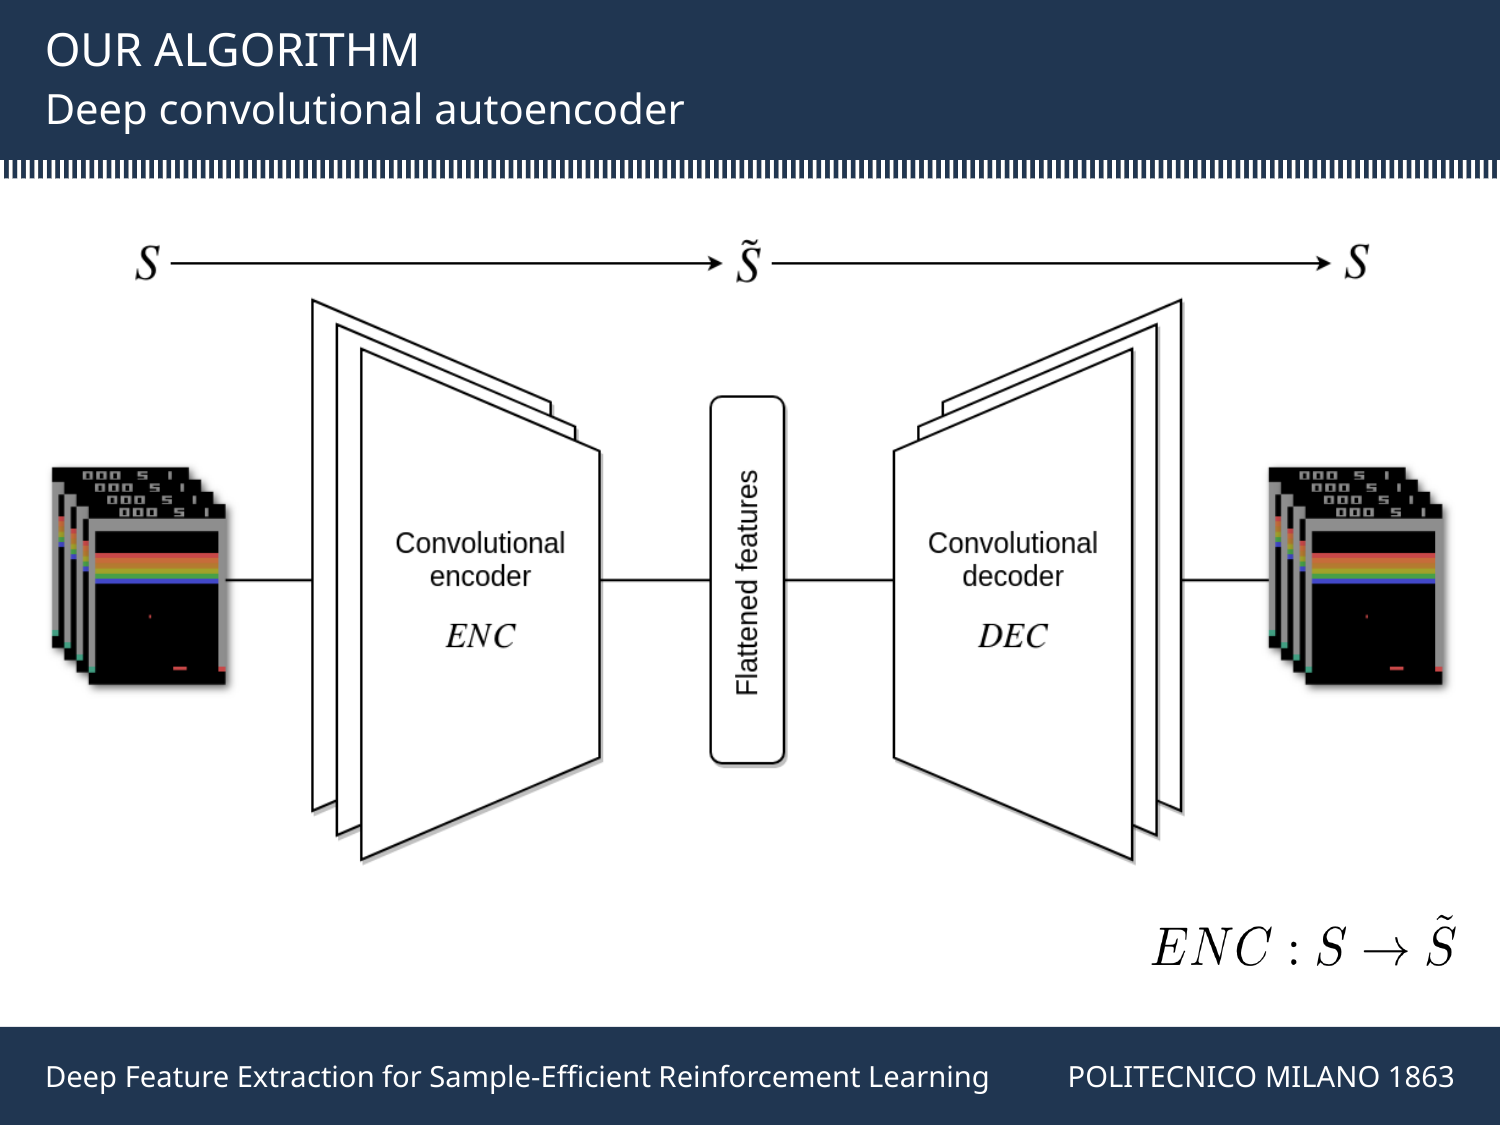

OUR ALGORITHM
Deep convolutional autoencoder
Deep Feature Extraction for Sample-Efficient Reinforcement Learning
POLITECNICO MILANO 1863